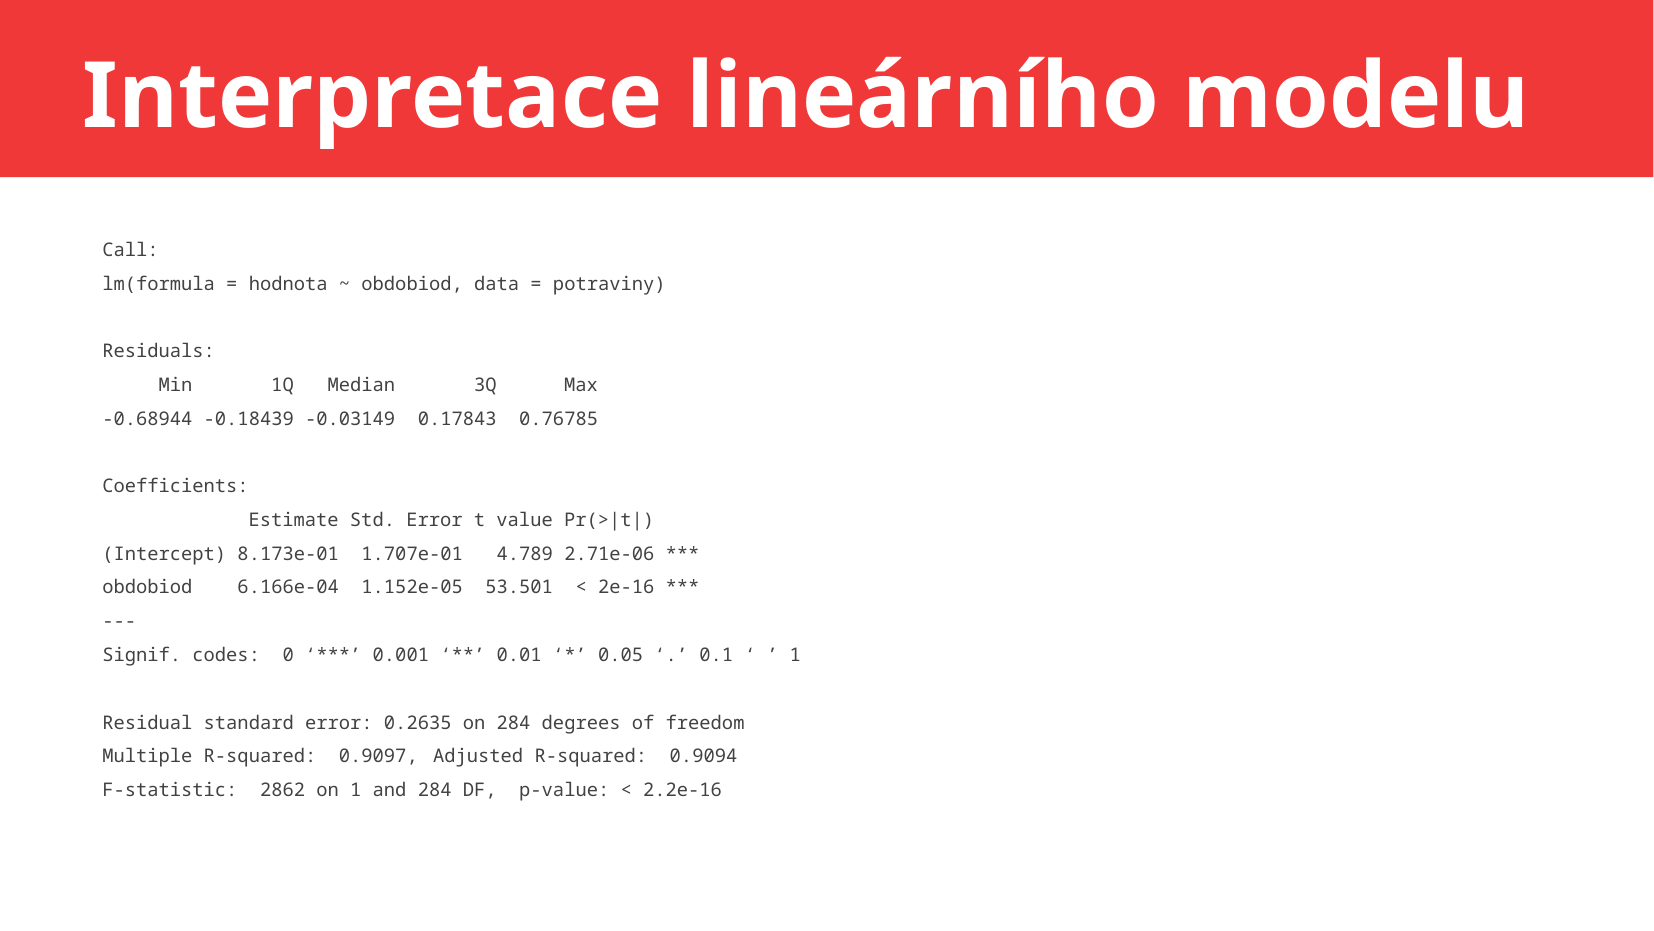

# Interpretace lineárního modelu
Call:
lm(formula = hodnota ~ obdobiod, data = potraviny)
Residuals:
 Min 1Q Median 3Q Max
-0.68944 -0.18439 -0.03149 0.17843 0.76785
Coefficients:
 Estimate Std. Error t value Pr(>|t|)
(Intercept) 8.173e-01 1.707e-01 4.789 2.71e-06 ***
obdobiod 6.166e-04 1.152e-05 53.501 < 2e-16 ***
---
Signif. codes: 0 ‘***’ 0.001 ‘**’ 0.01 ‘*’ 0.05 ‘.’ 0.1 ‘ ’ 1
Residual standard error: 0.2635 on 284 degrees of freedom
Multiple R-squared: 0.9097,	Adjusted R-squared: 0.9094
F-statistic: 2862 on 1 and 284 DF, p-value: < 2.2e-16